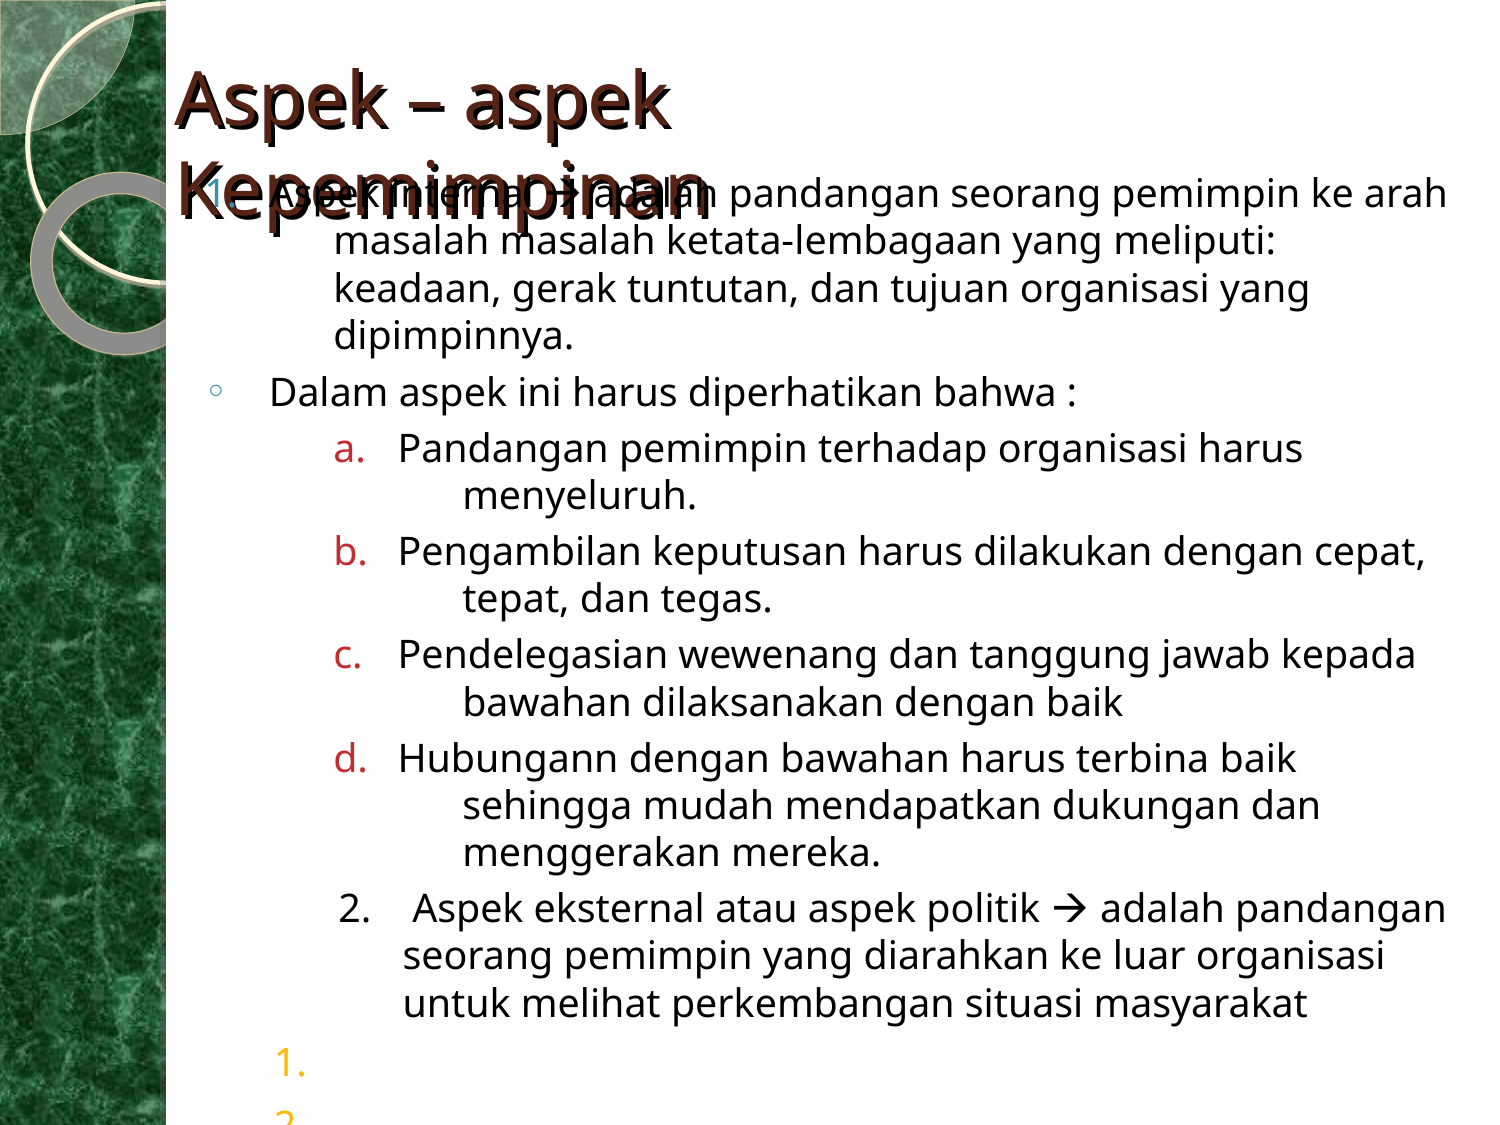

# Aspek – aspek Kepemimpinan
Aspek internal  adalah pandangan seorang pemimpin ke arah masalah masalah ketata-lembagaan yang meliputi: keadaan, gerak tuntutan, dan tujuan organisasi yang dipimpinnya.
Dalam aspek ini harus diperhatikan bahwa :
Pandangan pemimpin terhadap organisasi harus menyeluruh.
Pengambilan keputusan harus dilakukan dengan cepat, tepat, dan tegas.
Pendelegasian wewenang dan tanggung jawab kepada bawahan dilaksanakan dengan baik
Hubungann dengan bawahan harus terbina baik sehingga mudah mendapatkan dukungan dan menggerakan mereka.
2. Aspek eksternal atau aspek politik  adalah pandangan seorang pemimpin yang diarahkan ke luar organisasi untuk melihat perkembangan situasi masyarakat